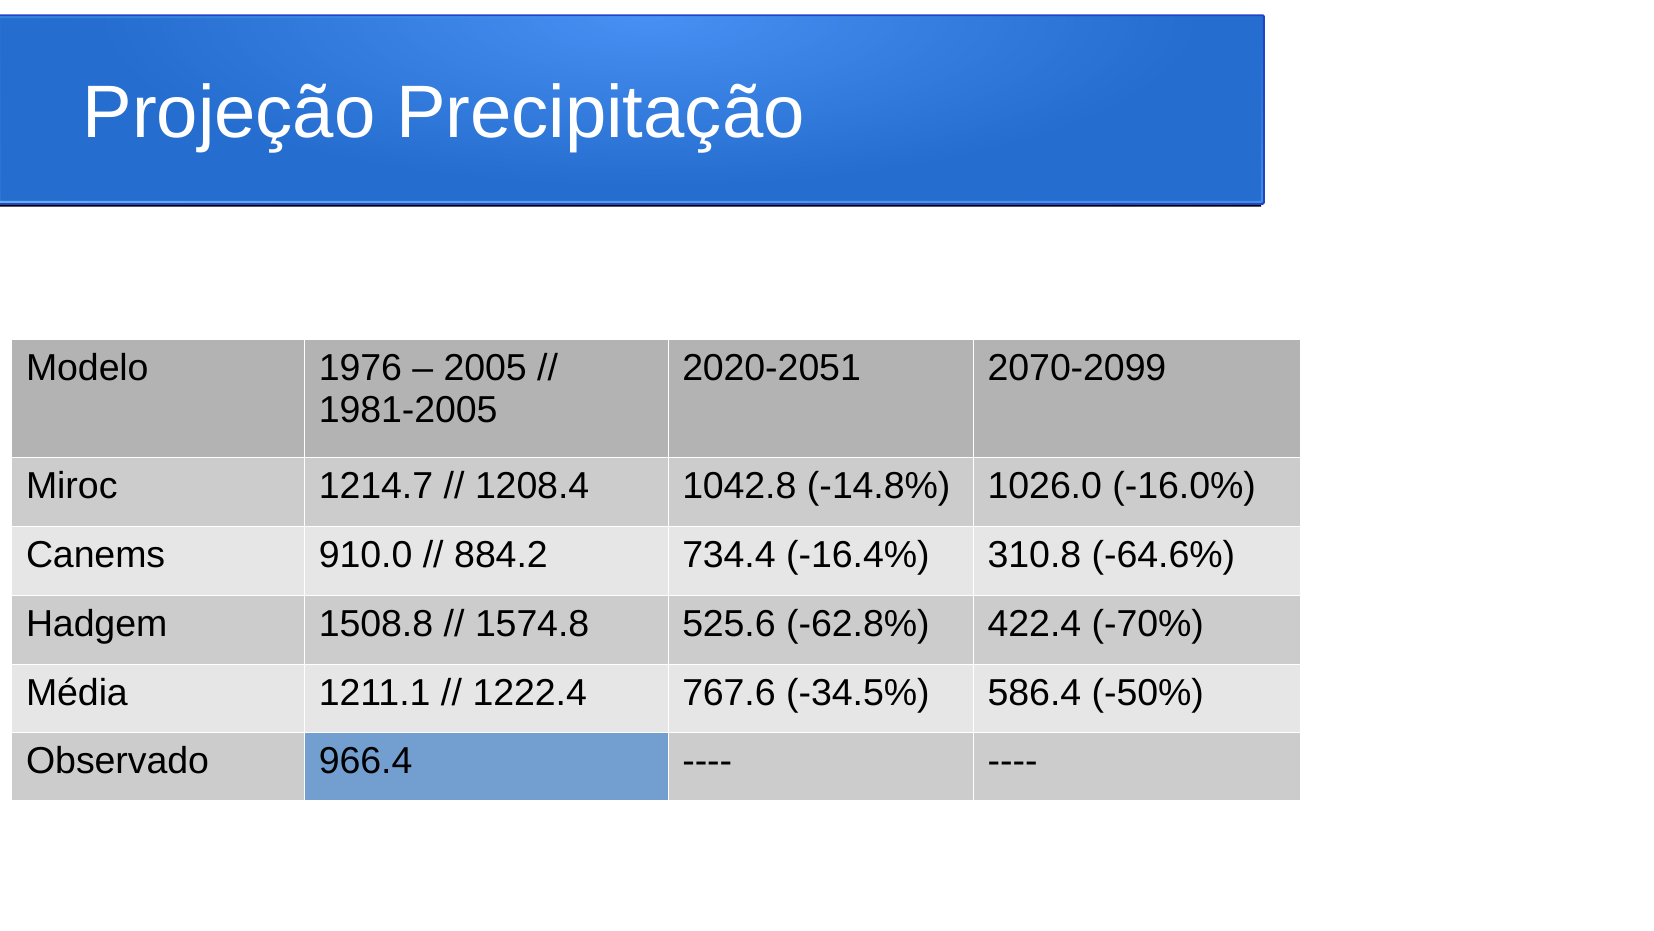

# Projeção Precipitação
| Modelo | 1976 – 2005 // 1981-2005 | 2020-2051 | 2070-2099 |
| --- | --- | --- | --- |
| Miroc | 1214.7 // 1208.4 | 1042.8 (-14.8%) | 1026.0 (-16.0%) |
| Canems | 910.0 // 884.2 | 734.4 (-16.4%) | 310.8 (-64.6%) |
| Hadgem | 1508.8 // 1574.8 | 525.6 (-62.8%) | 422.4 (-70%) |
| Média | 1211.1 // 1222.4 | 767.6 (-34.5%) | 586.4 (-50%) |
| Observado | 966.4 | ---- | ---- |